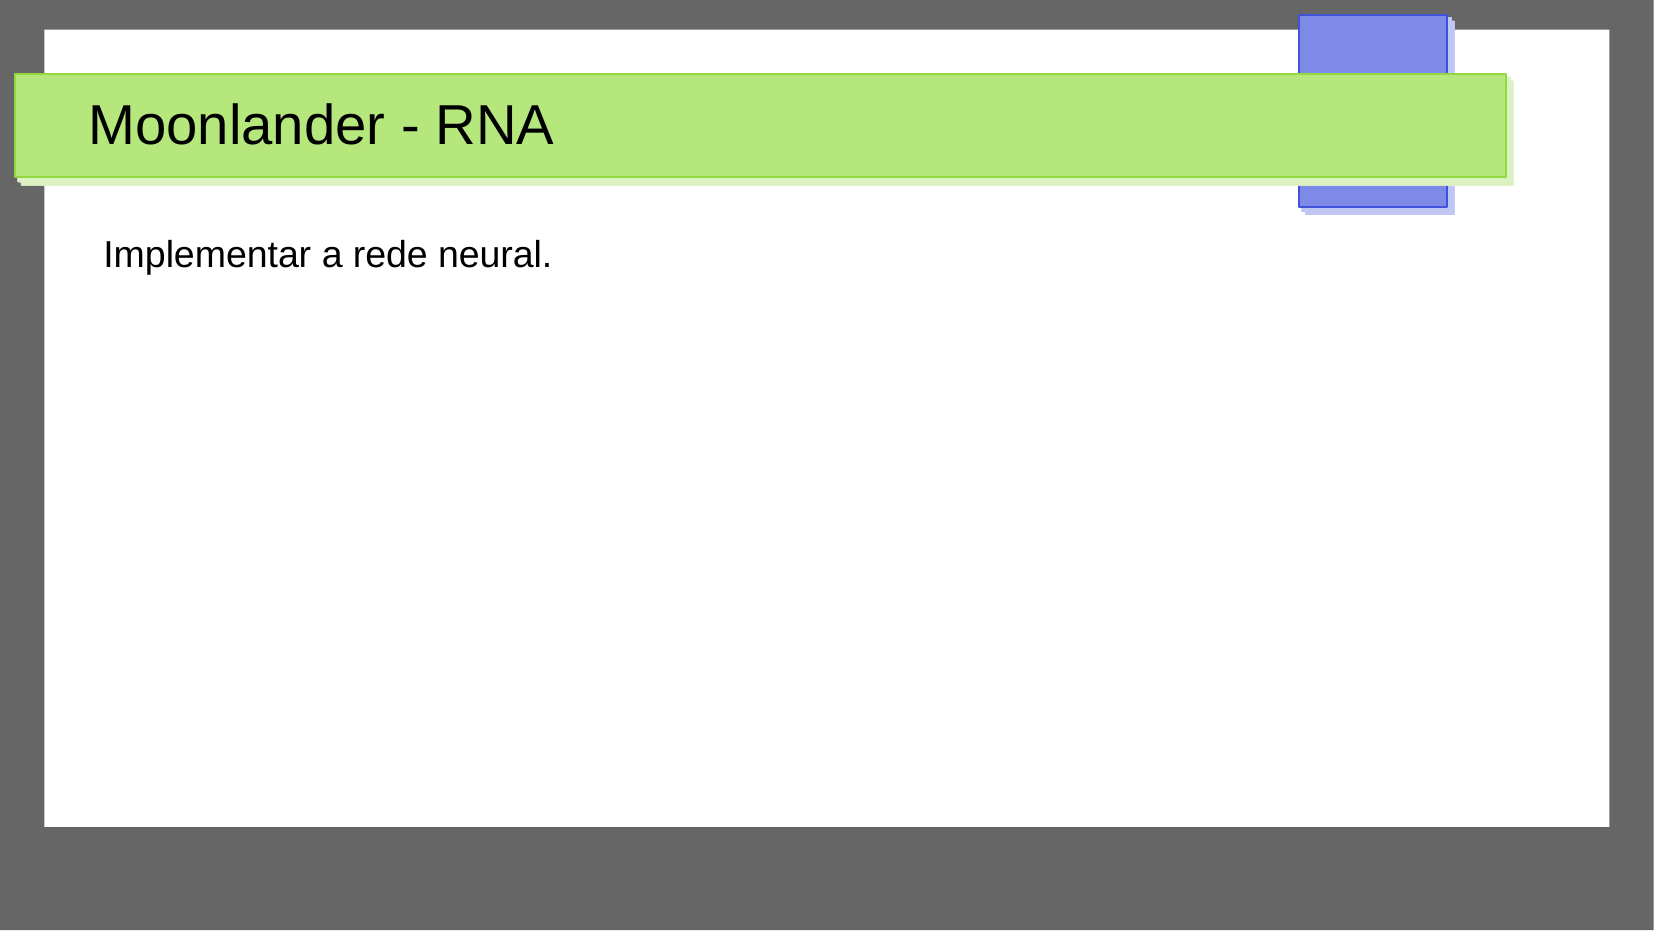

# Moonlander - RNA
Implementar a rede neural.